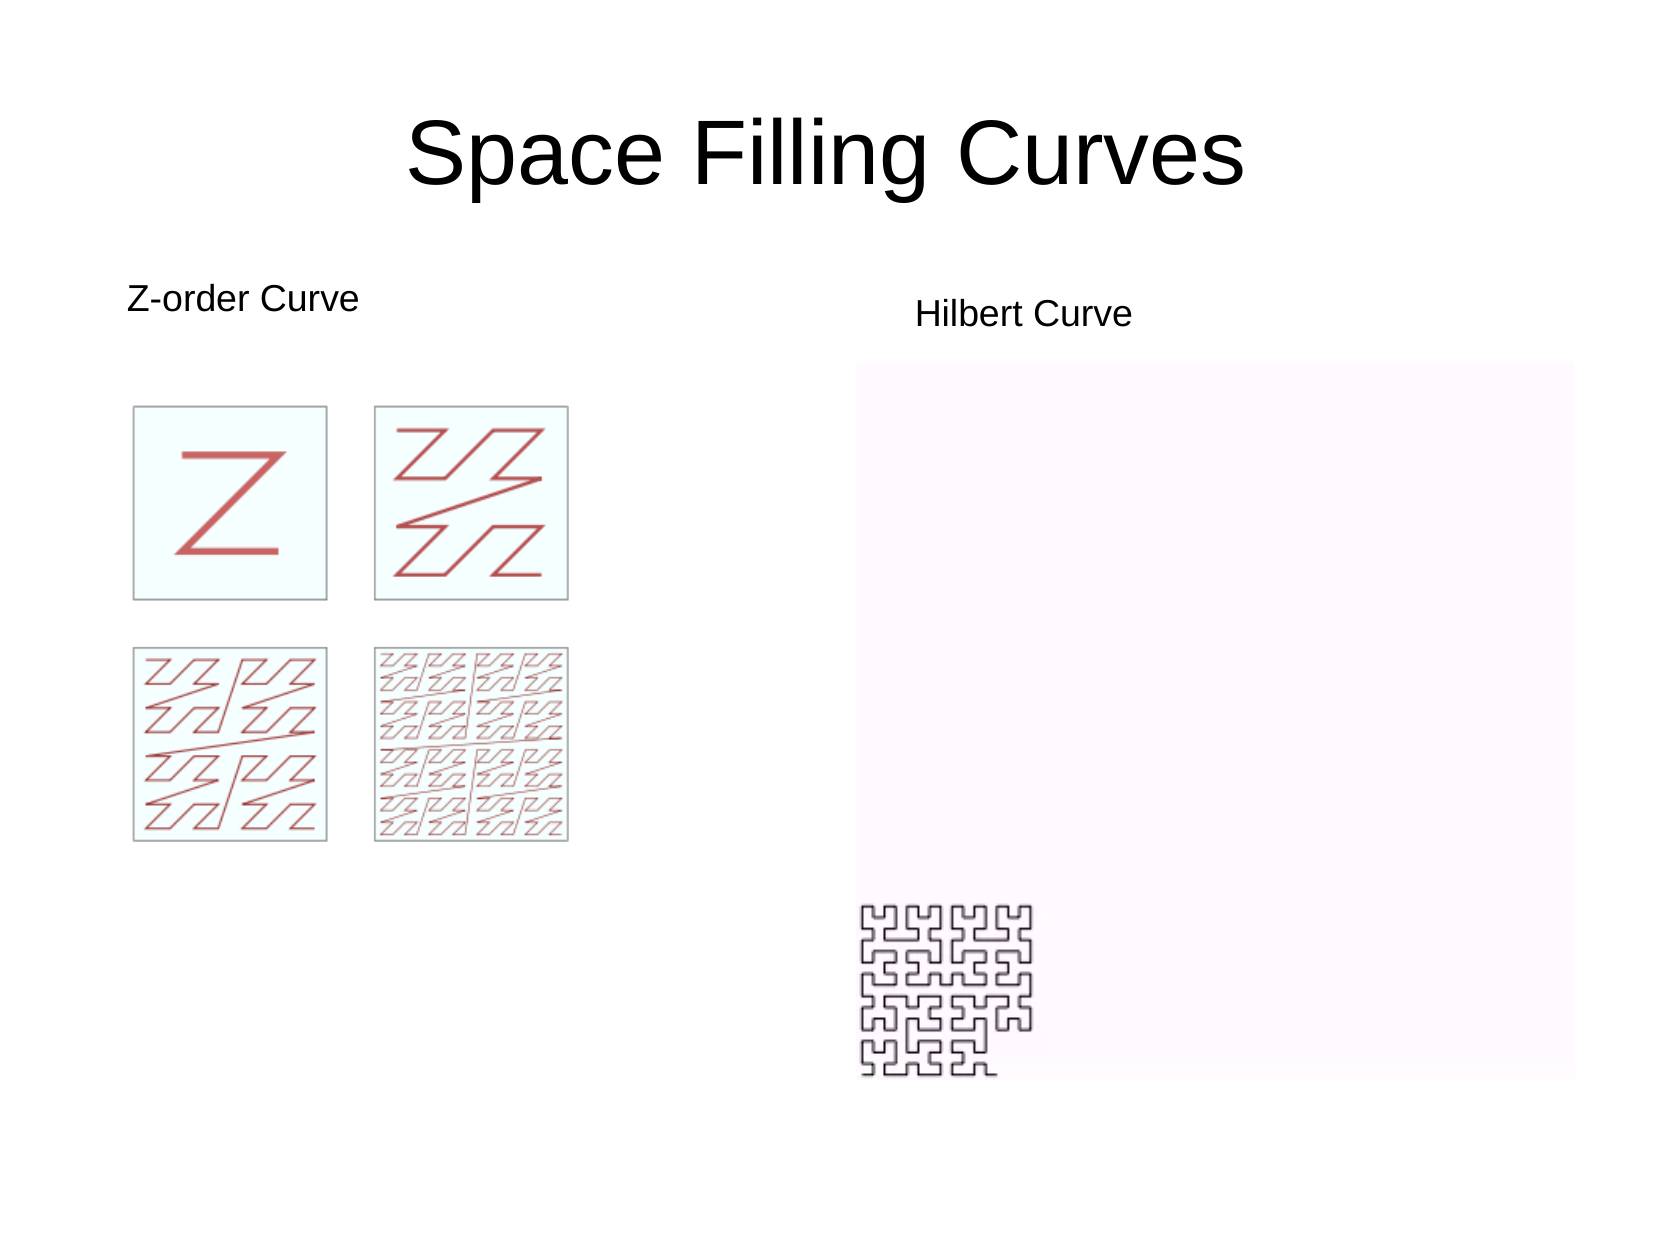

# Space Filling Curves
Z-order Curve
Hilbert Curve